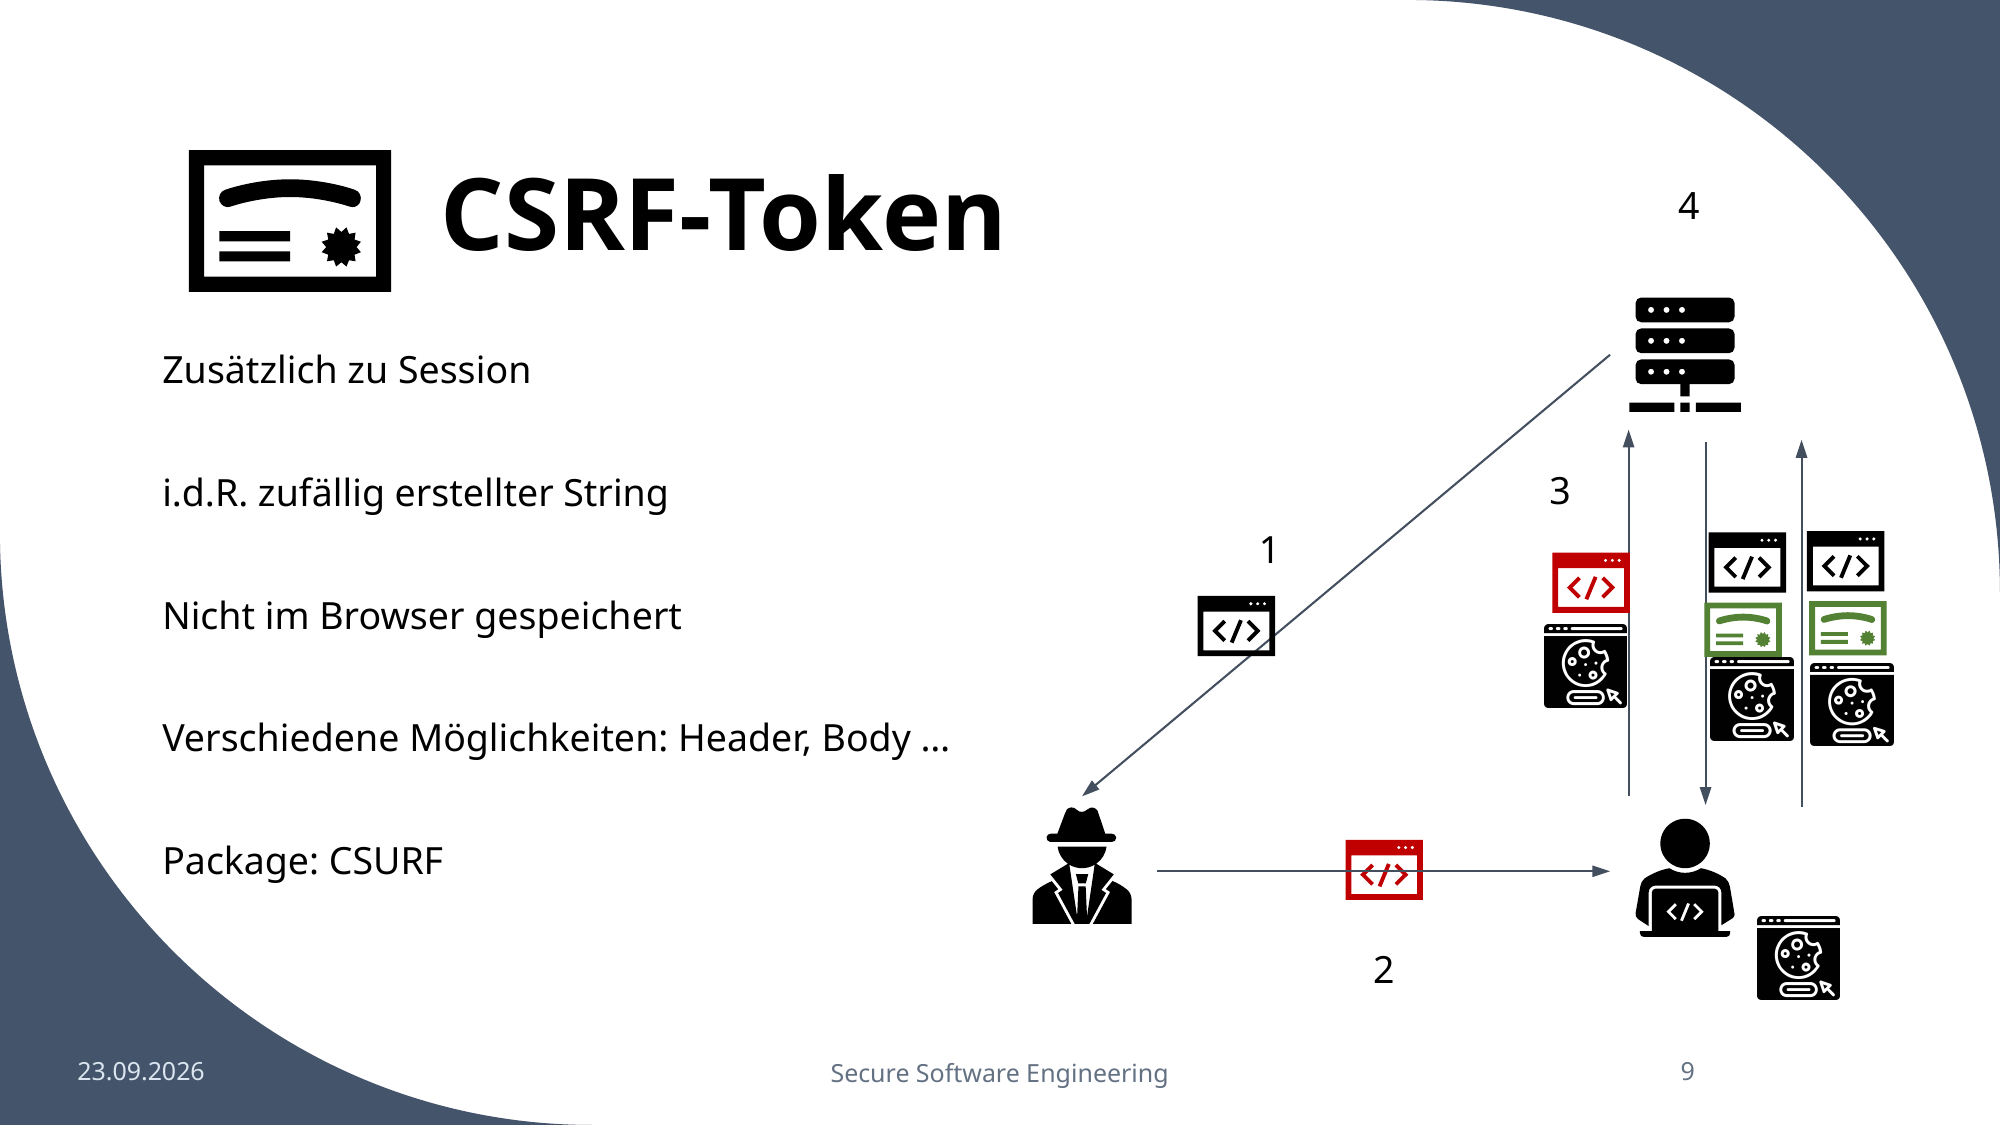

# CSRF-Token
4
Zusätzlich zu Session
i.d.R. zufällig erstellter String
Nicht im Browser gespeichert
Verschiedene Möglichkeiten: Header, Body …
Package: CSURF
3
1
2
Secure Software Engineering